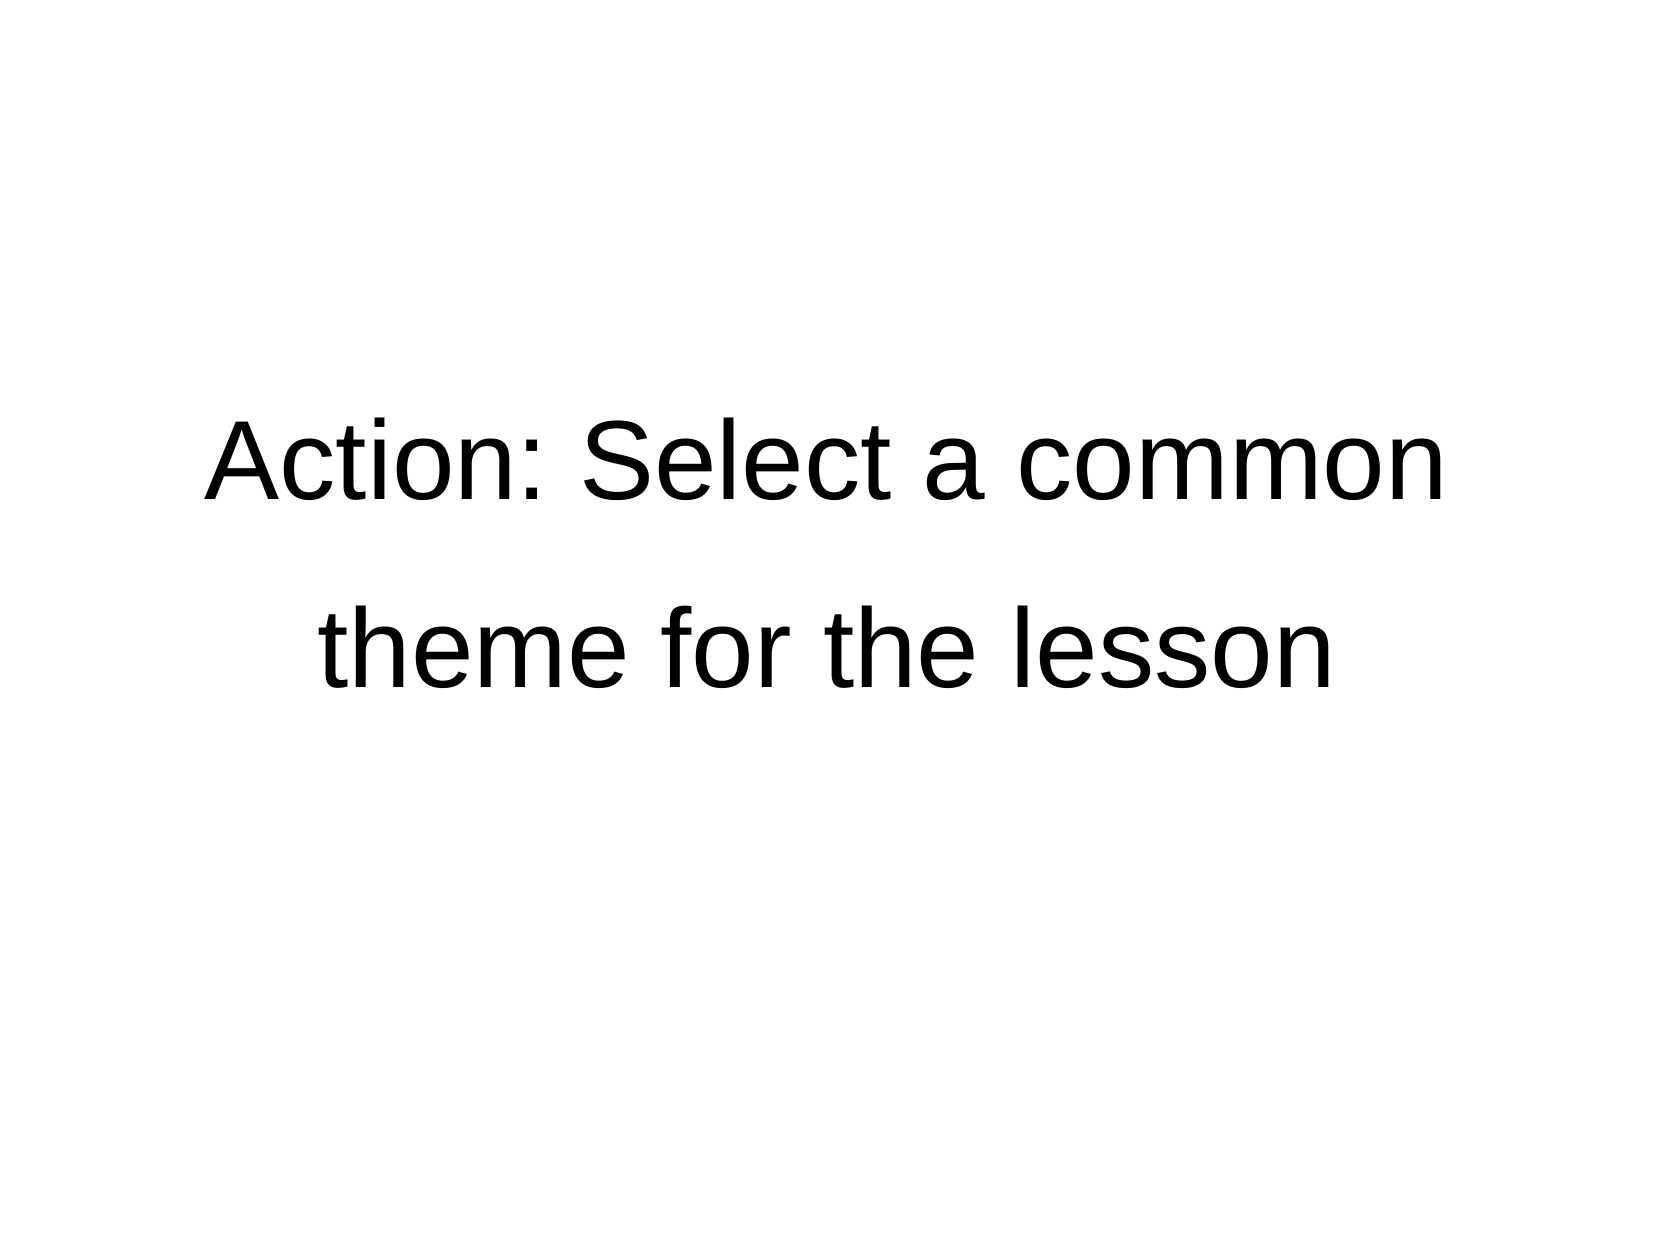

# Action: Select a common theme for the lesson